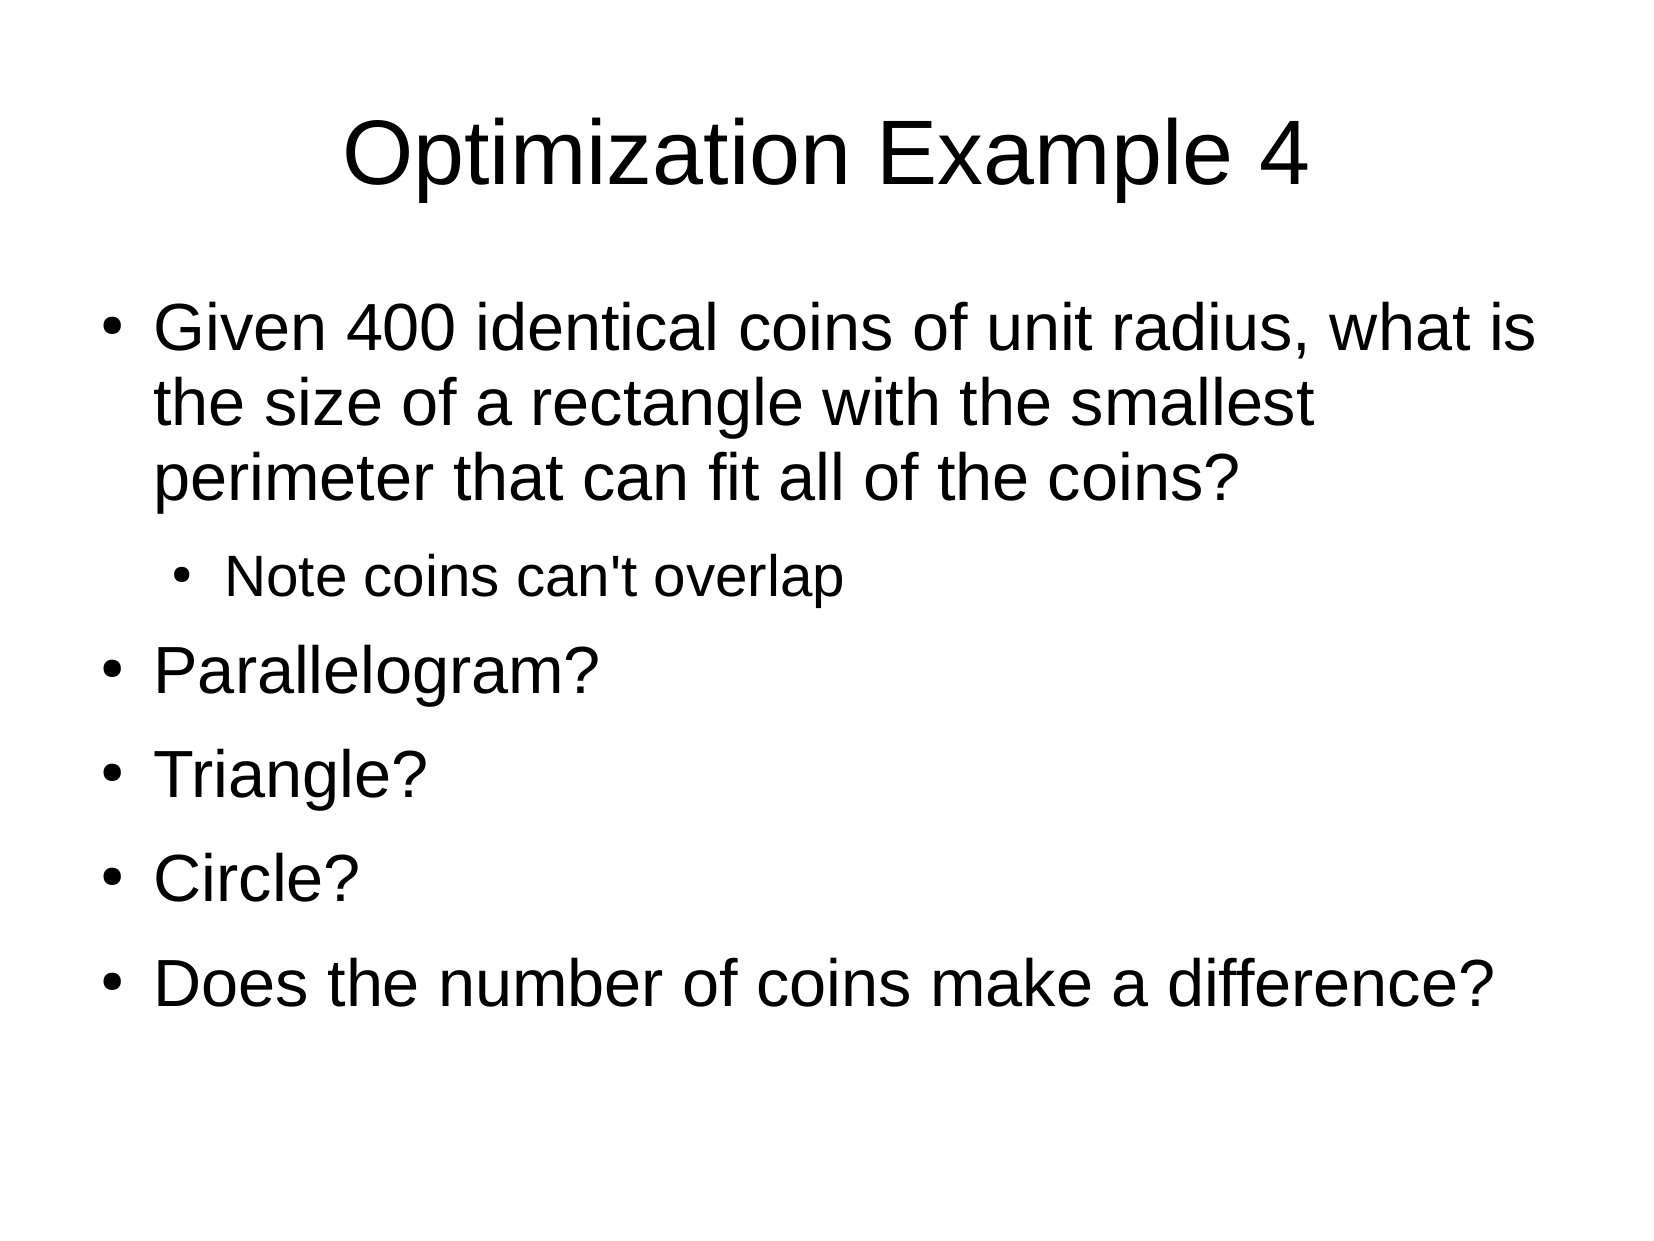

# Optimization Example 4
Given 400 identical coins of unit radius, what is the size of a rectangle with the smallest perimeter that can fit all of the coins?
Note coins can't overlap
Parallelogram?
Triangle?
Circle?
Does the number of coins make a difference?